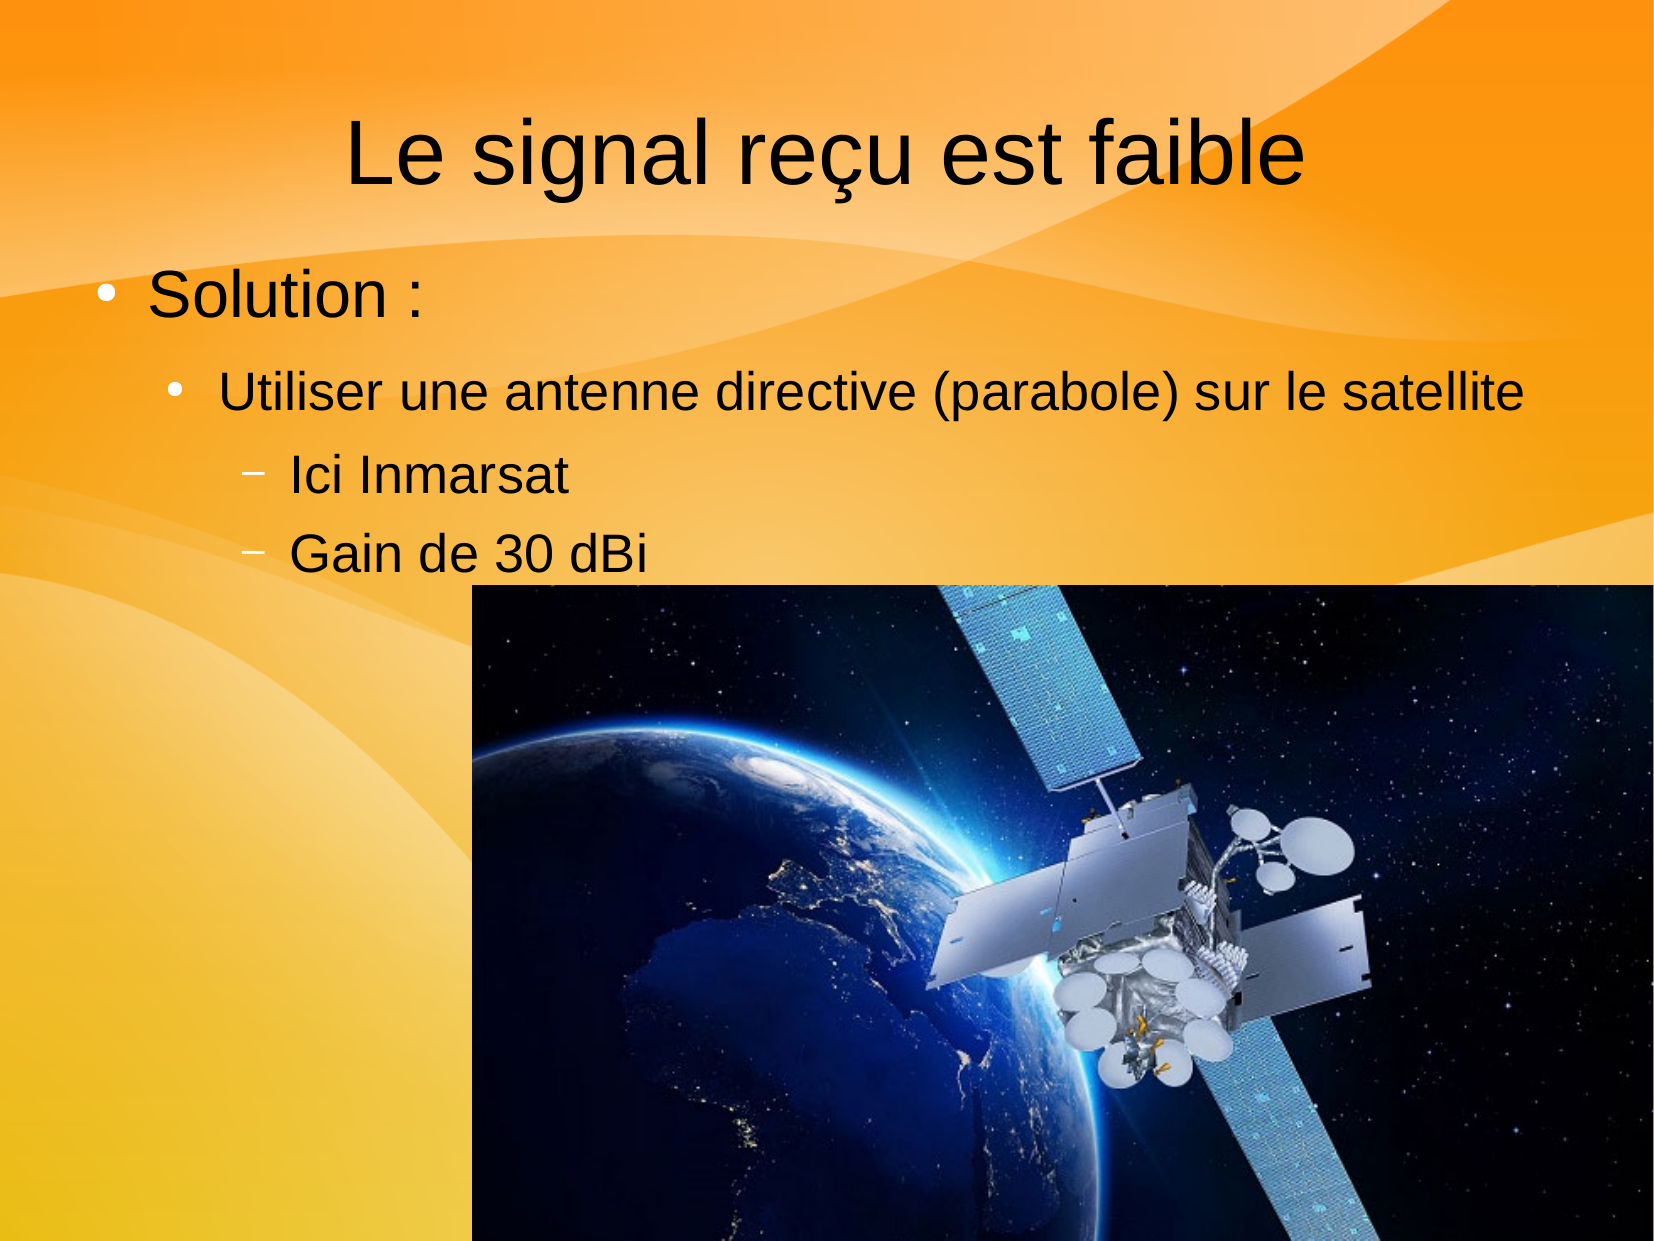

# Le signal reçu est faible
Solution :
Utiliser une antenne directive (parabole) sur le satellite
Ici Inmarsat
Gain de 30 dBi